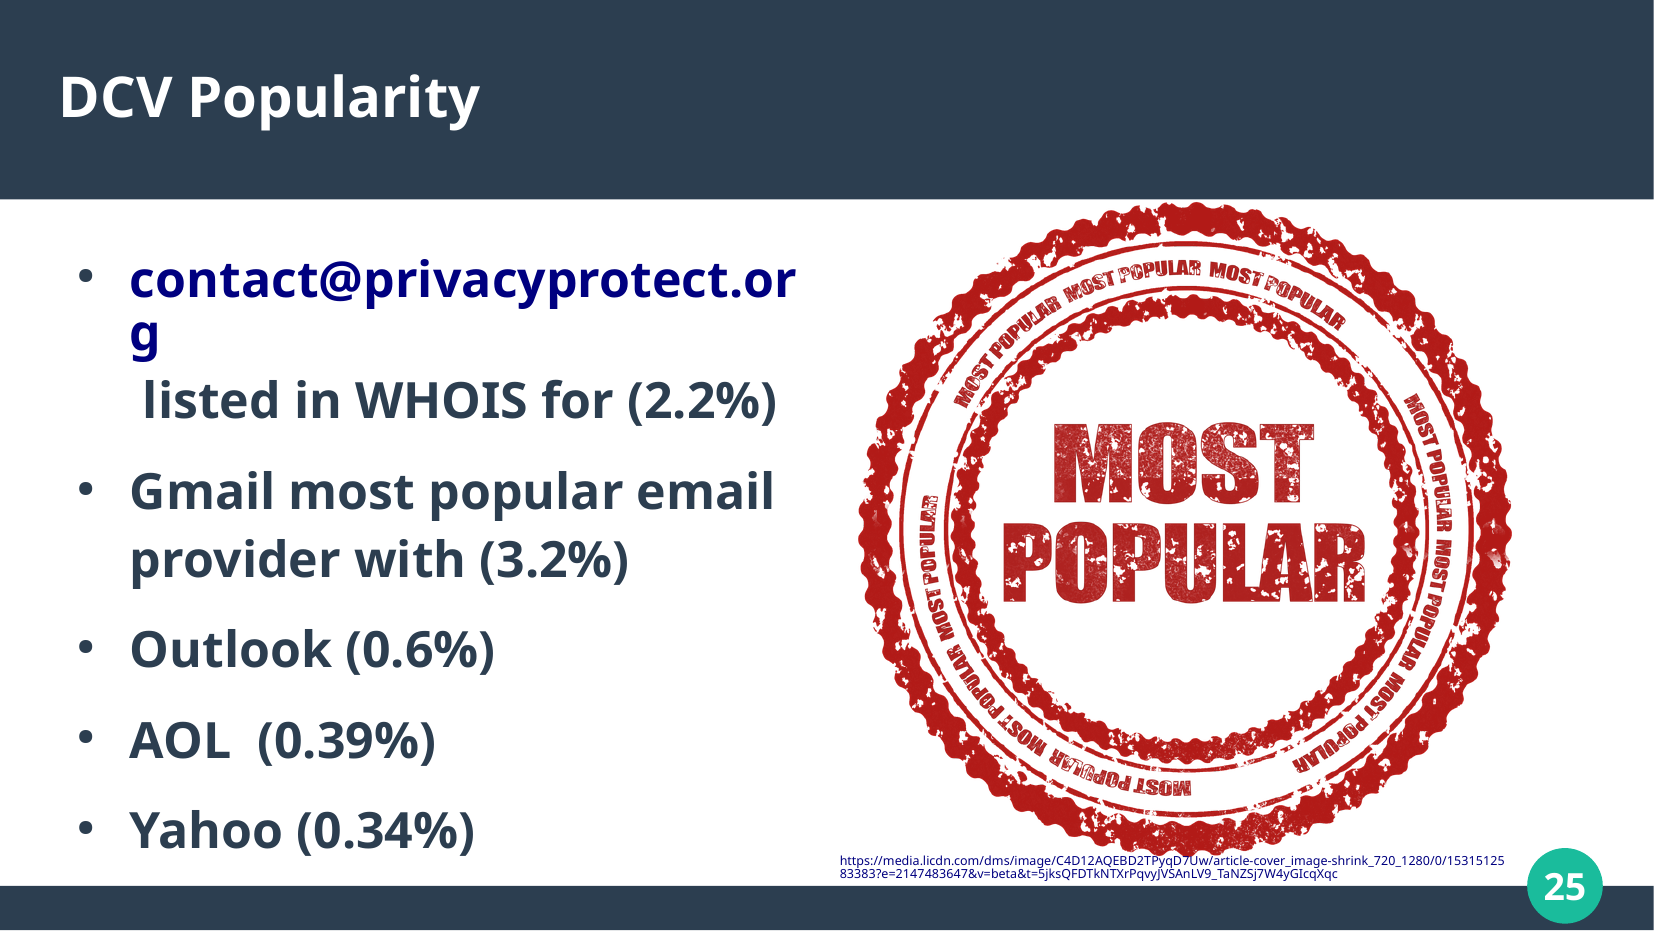

# DCV Popularity
contact@privacyprotect.org listed in WHOIS for (2.2%)
Gmail most popular email provider with (3.2%)
Outlook (0.6%)
AOL (0.39%)
Yahoo (0.34%)
25
https://media.licdn.com/dms/image/C4D12AQEBD2TPyqD7Uw/article-cover_image-shrink_720_1280/0/1531512583383?e=2147483647&v=beta&t=5jksQFDTkNTXrPqvyJVSAnLV9_TaNZSj7W4yGIcqXqc